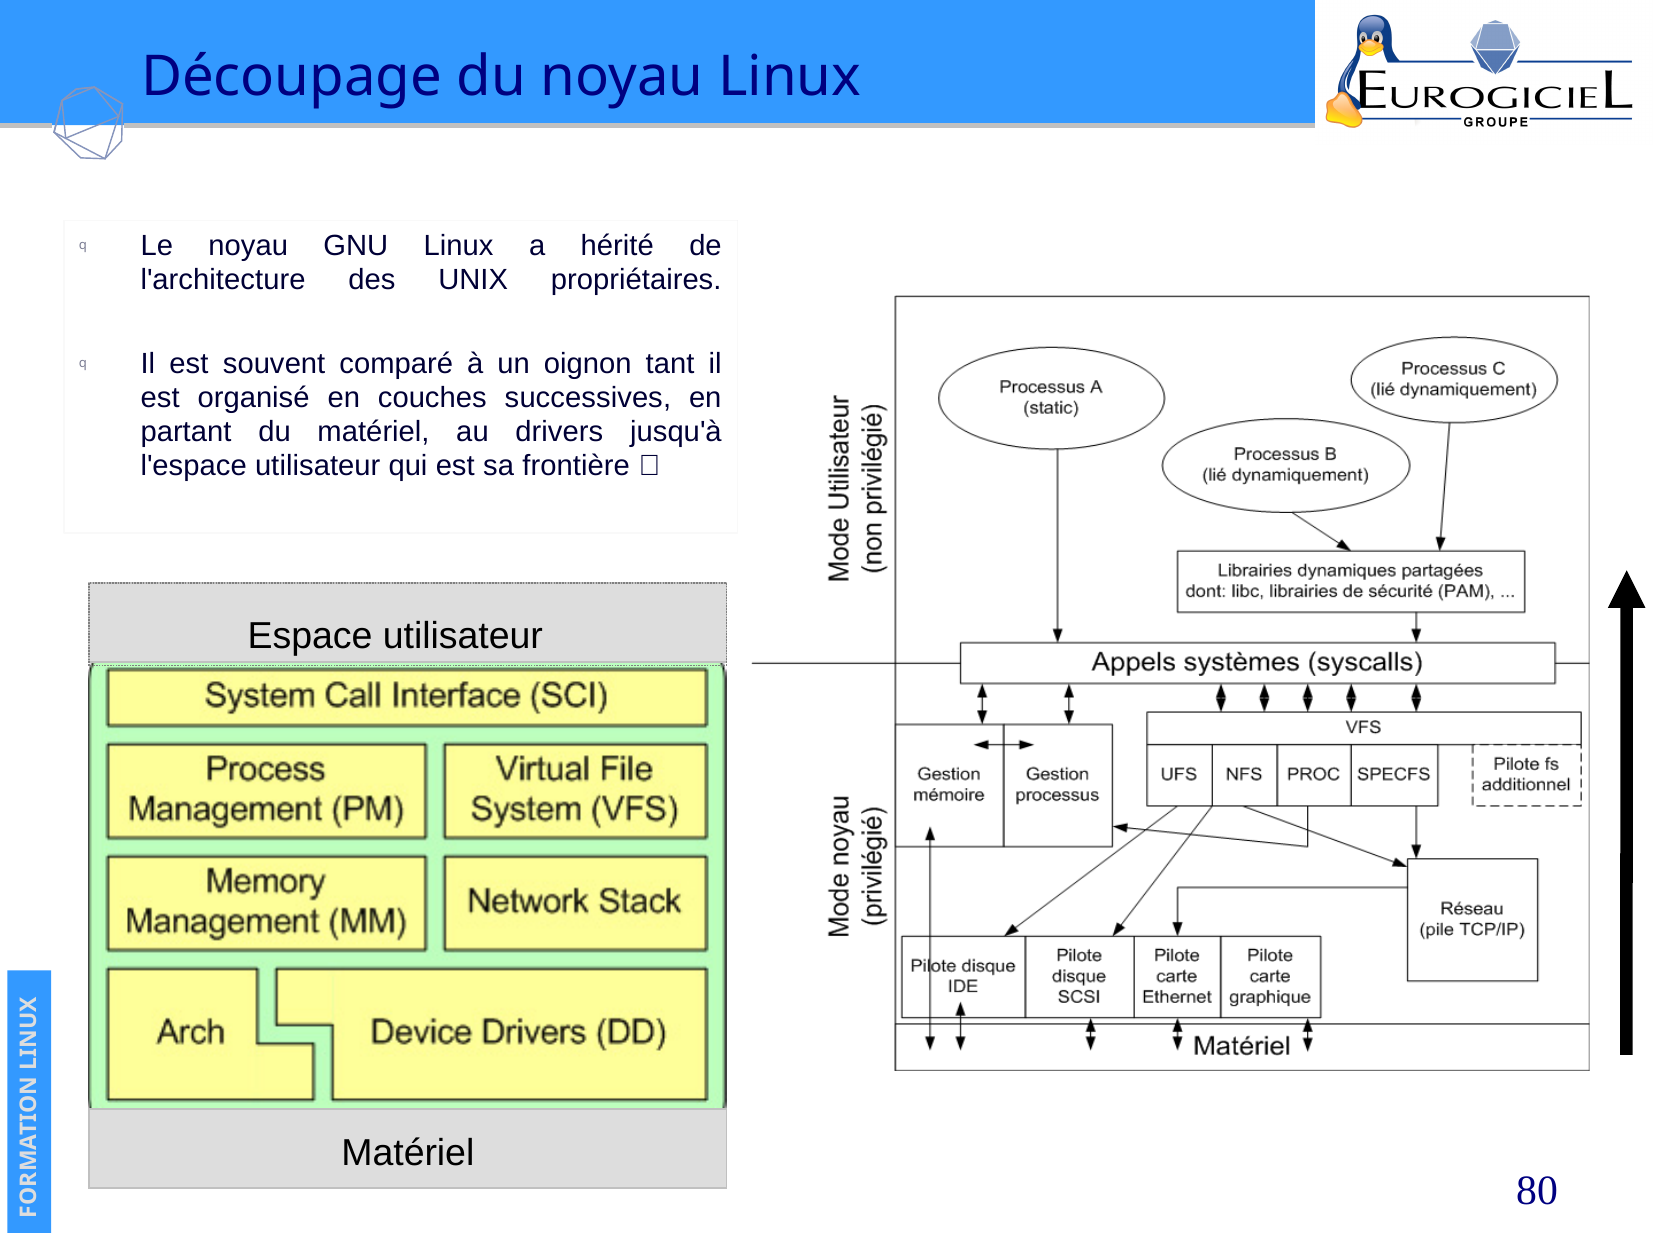

# Découpage du noyau Linux
Le noyau GNU Linux a hérité de l'architecture des UNIX propriétaires.
Il est souvent comparé à un oignon tant il est organisé en couches successives, en partant du matériel, au drivers jusqu'à l'espace utilisateur qui est sa frontière 
Espace utilisateur
Matériel